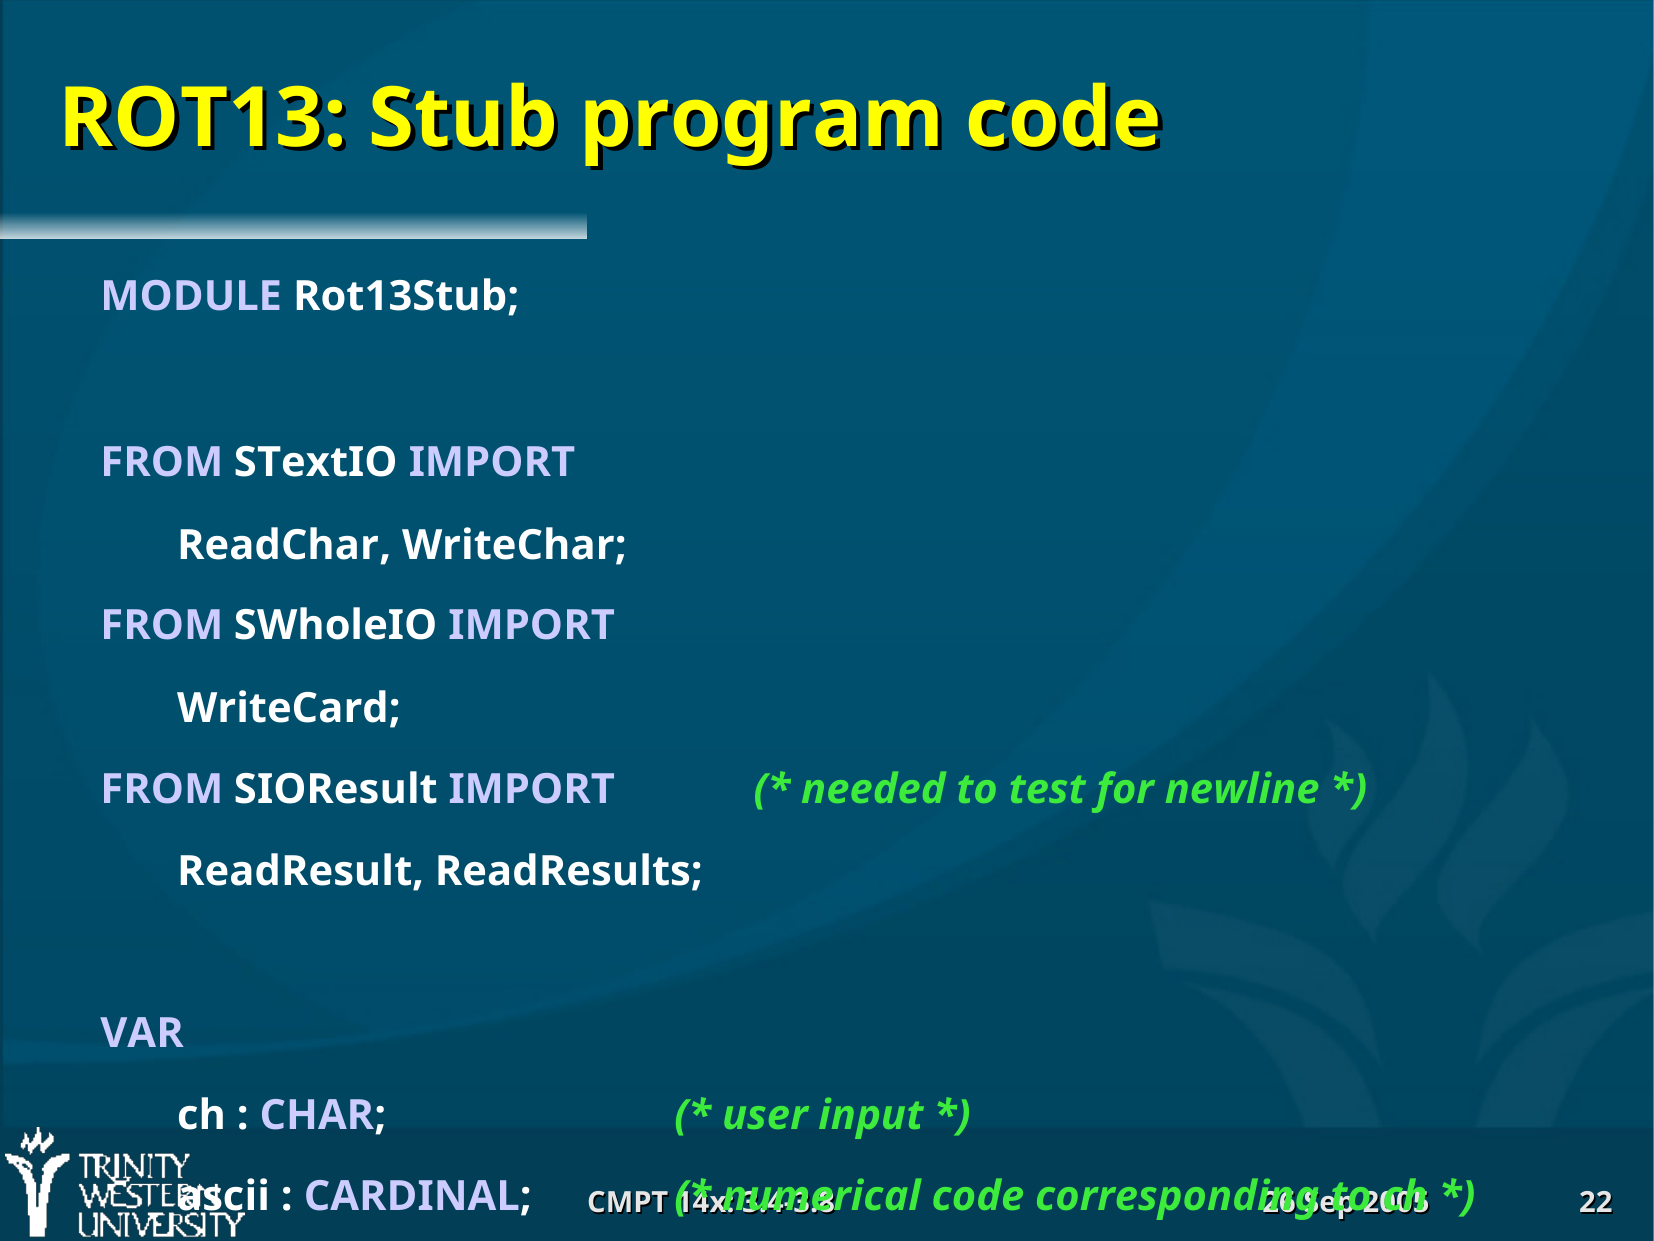

# ROT13: Stub program code
MODULE Rot13Stub;
FROM STextIO IMPORT
ReadChar, WriteChar;
FROM SWholeIO IMPORT
WriteCard;
FROM SIOResult IMPORT		(* needed to test for newline *)
ReadResult, ReadResults;
VAR
ch : CHAR;				(* user input *)
ascii : CARDINAL;		(* numerical code corresponding to ch *)
CMPT 14x: 3.4-3.8
26 Sep 2005
22